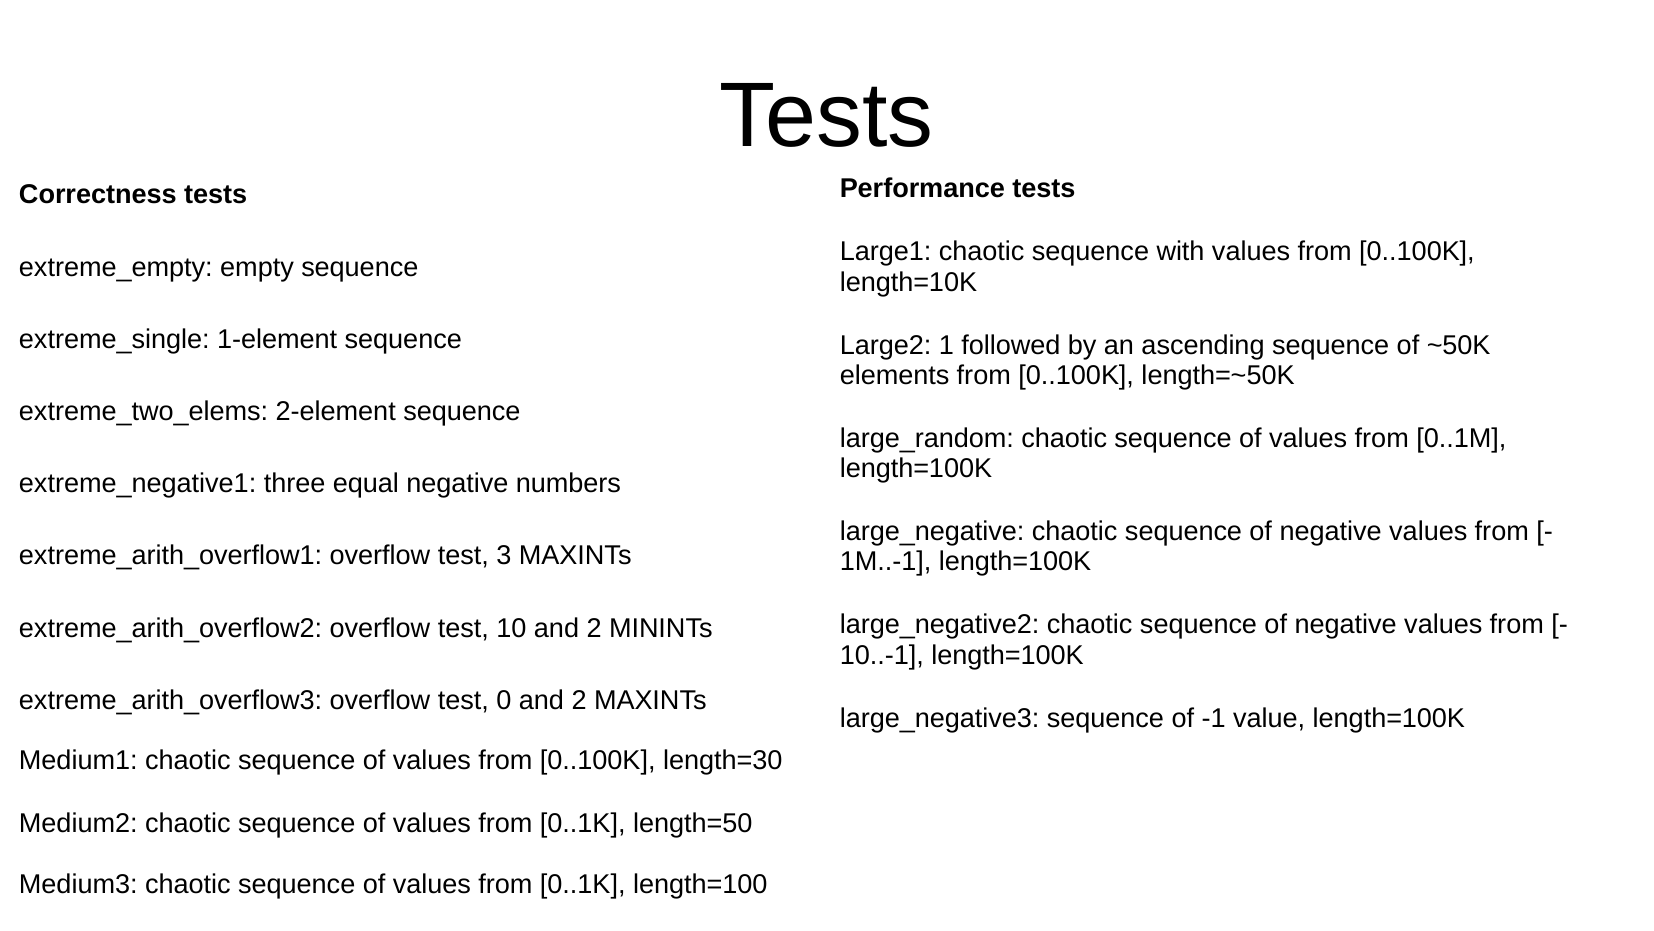

# Tests
Performance tests
Large1: chaotic sequence with values from [0..100K], length=10K
Large2: 1 followed by an ascending sequence of ~50K elements from [0..100K], length=~50K
large_random: chaotic sequence of values from [0..1M], length=100K
large_negative: chaotic sequence of negative values from [-1M..-1], length=100K
large_negative2: chaotic sequence of negative values from [-10..-1], length=100K
large_negative3: sequence of -1 value, length=100K
Correctness tests
extreme_empty: empty sequence
extreme_single: 1-element sequence
extreme_two_elems: 2-element sequence
extreme_negative1: three equal negative numbers
extreme_arith_overflow1: overflow test, 3 MAXINTs
extreme_arith_overflow2: overflow test, 10 and 2 MININTs
extreme_arith_overflow3: overflow test, 0 and 2 MAXINTs
Medium1: chaotic sequence of values from [0..100K], length=30
Medium2: chaotic sequence of values from [0..1K], length=50
Medium3: chaotic sequence of values from [0..1K], length=100